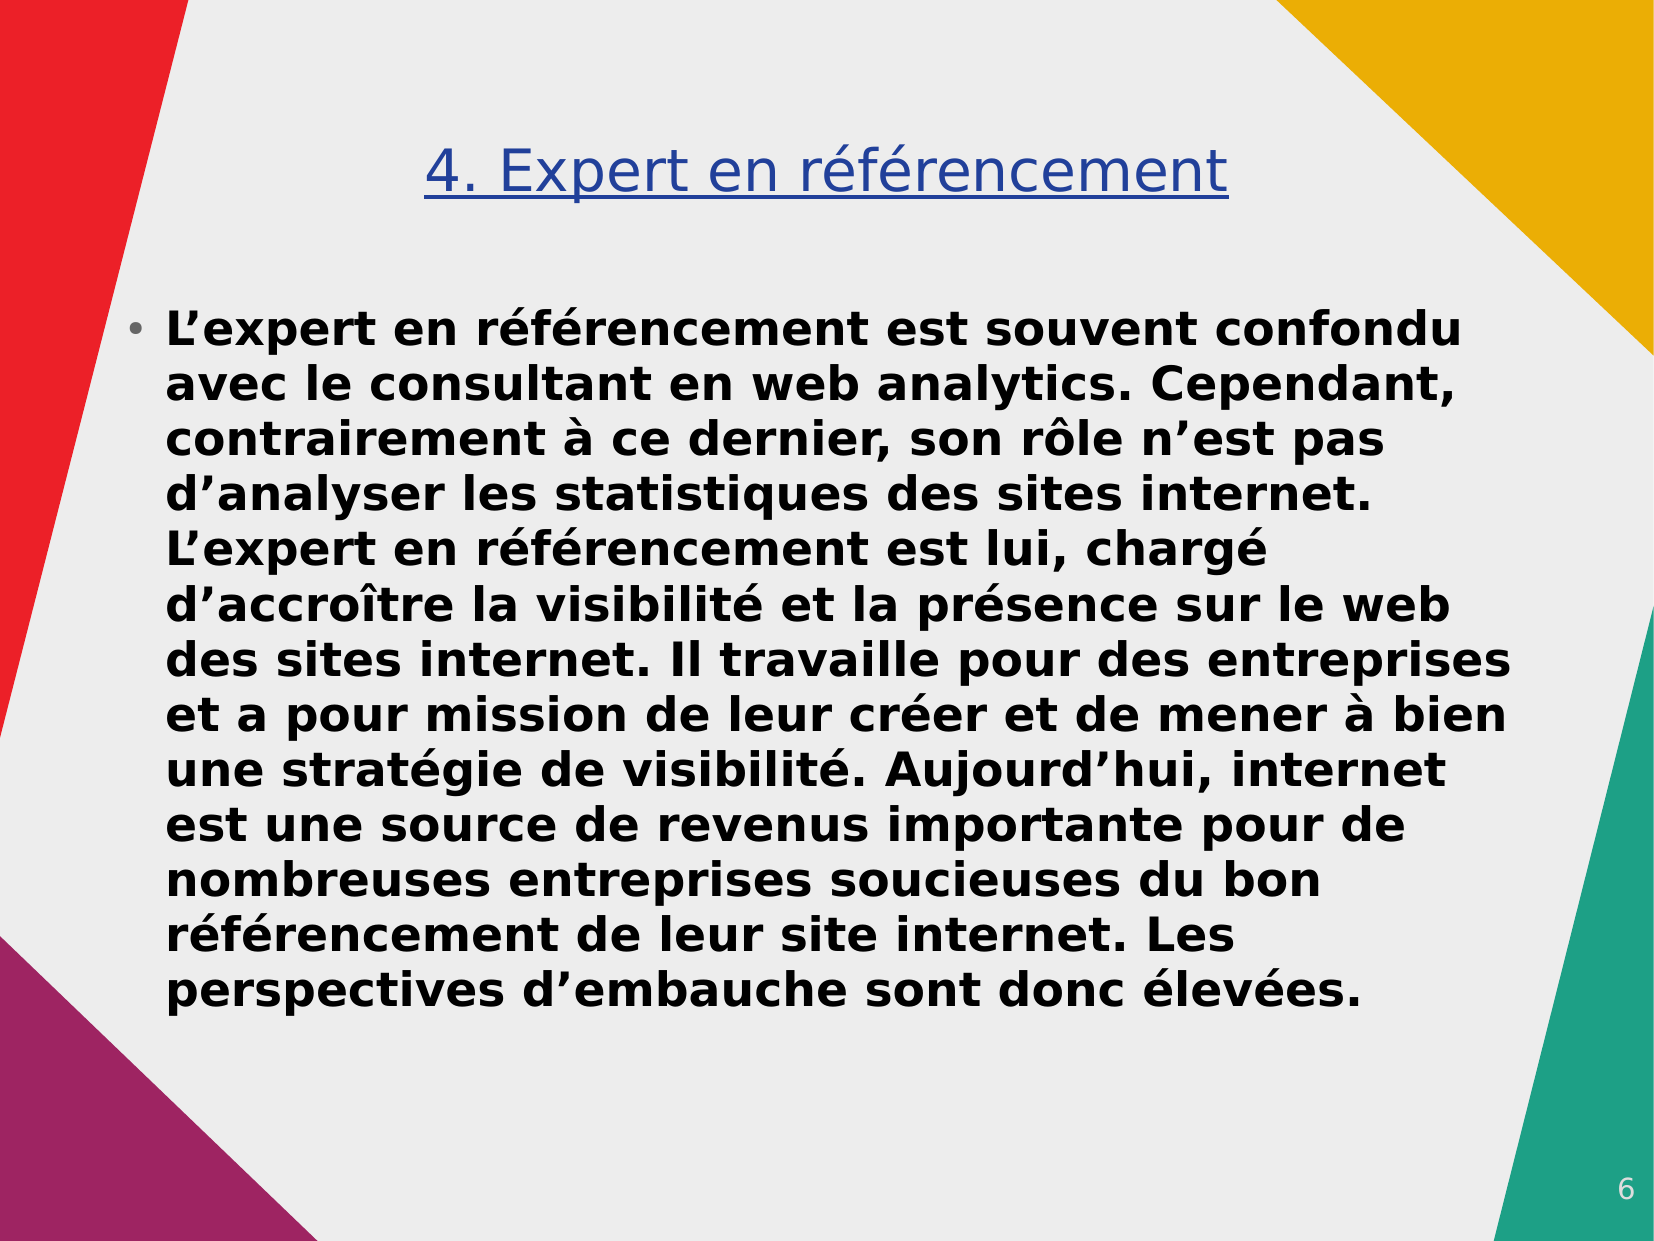

# 4. Expert en référencement
L’expert en référencement est souvent confondu avec le consultant en web analytics. Cependant, contrairement à ce dernier, son rôle n’est pas d’analyser les statistiques des sites internet. L’expert en référencement est lui, chargé d’accroître la visibilité et la présence sur le web des sites internet. Il travaille pour des entreprises et a pour mission de leur créer et de mener à bien une stratégie de visibilité. Aujourd’hui, internet est une source de revenus importante pour de nombreuses entreprises soucieuses du bon référencement de leur site internet. Les perspectives d’embauche sont donc élevées.
6